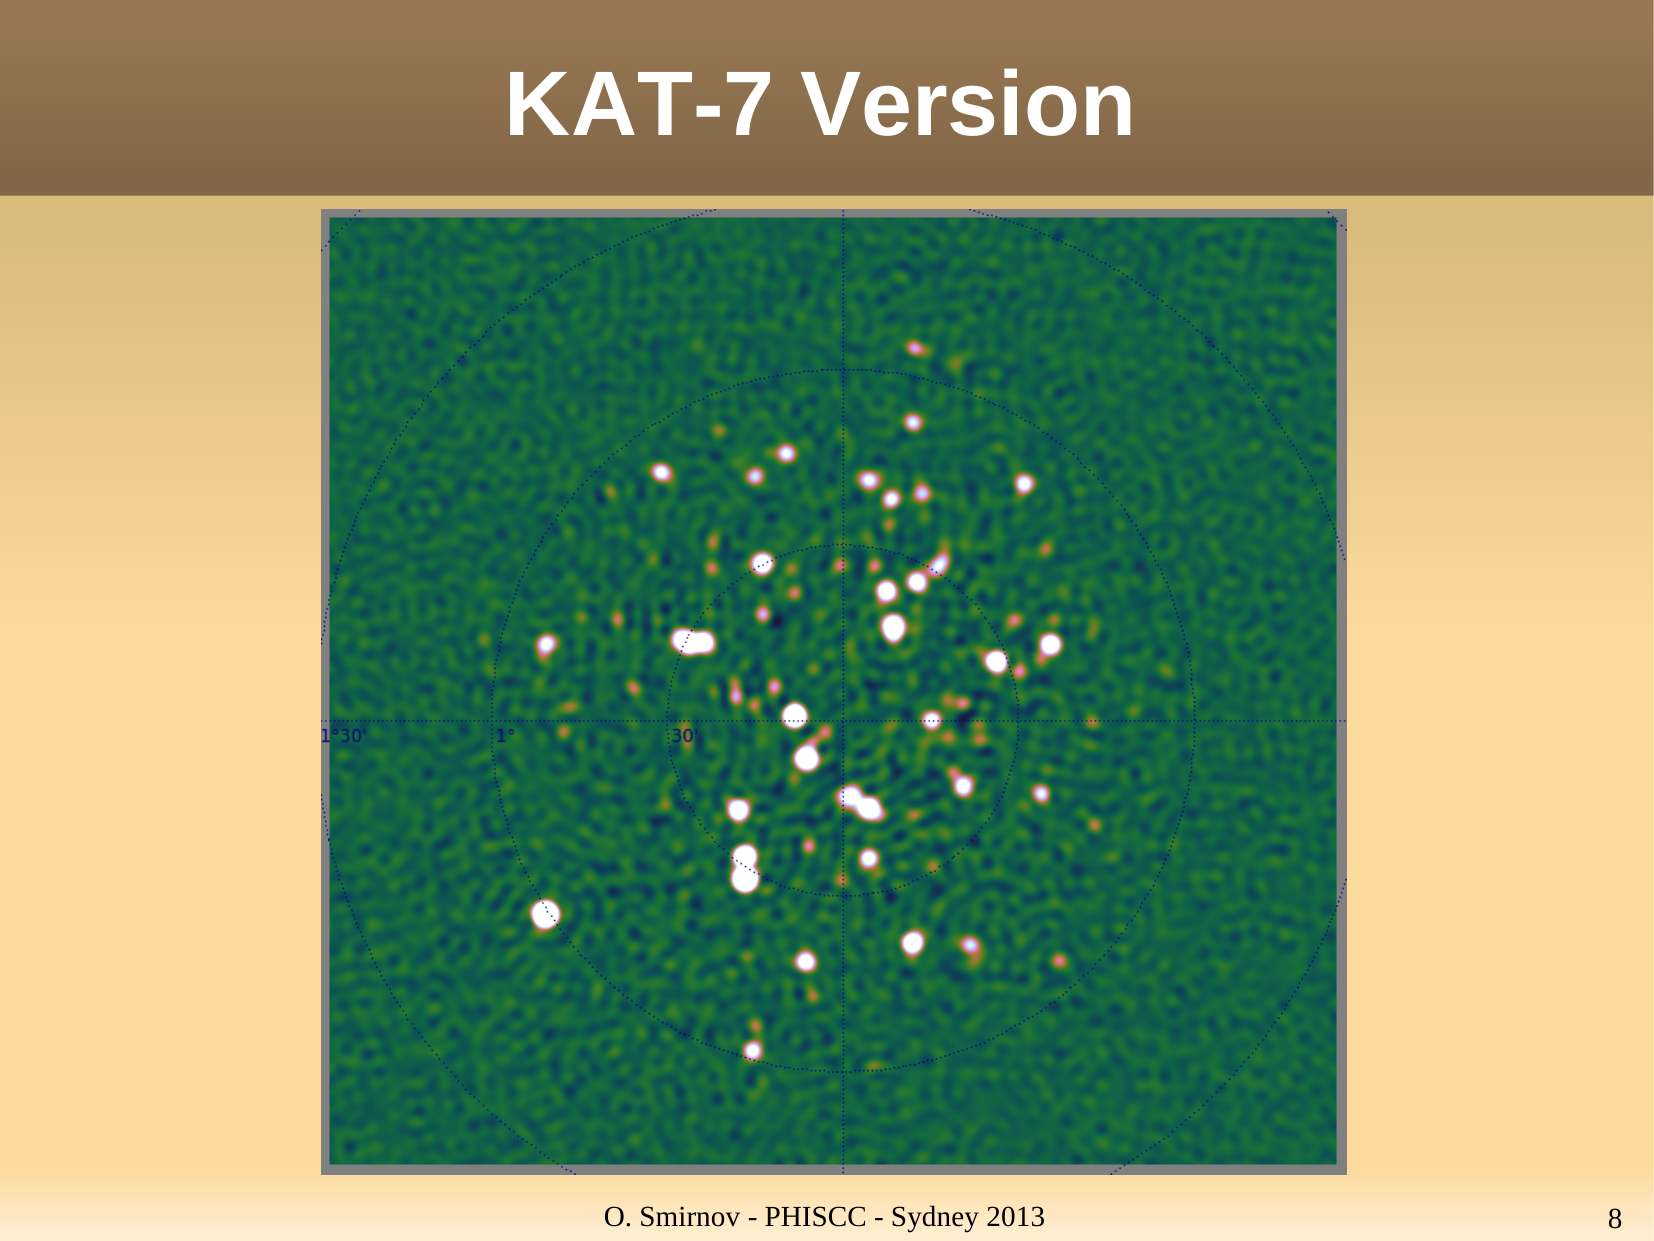

# KAT-7 Version
O. Smirnov - PHISCC - Sydney 2013
8